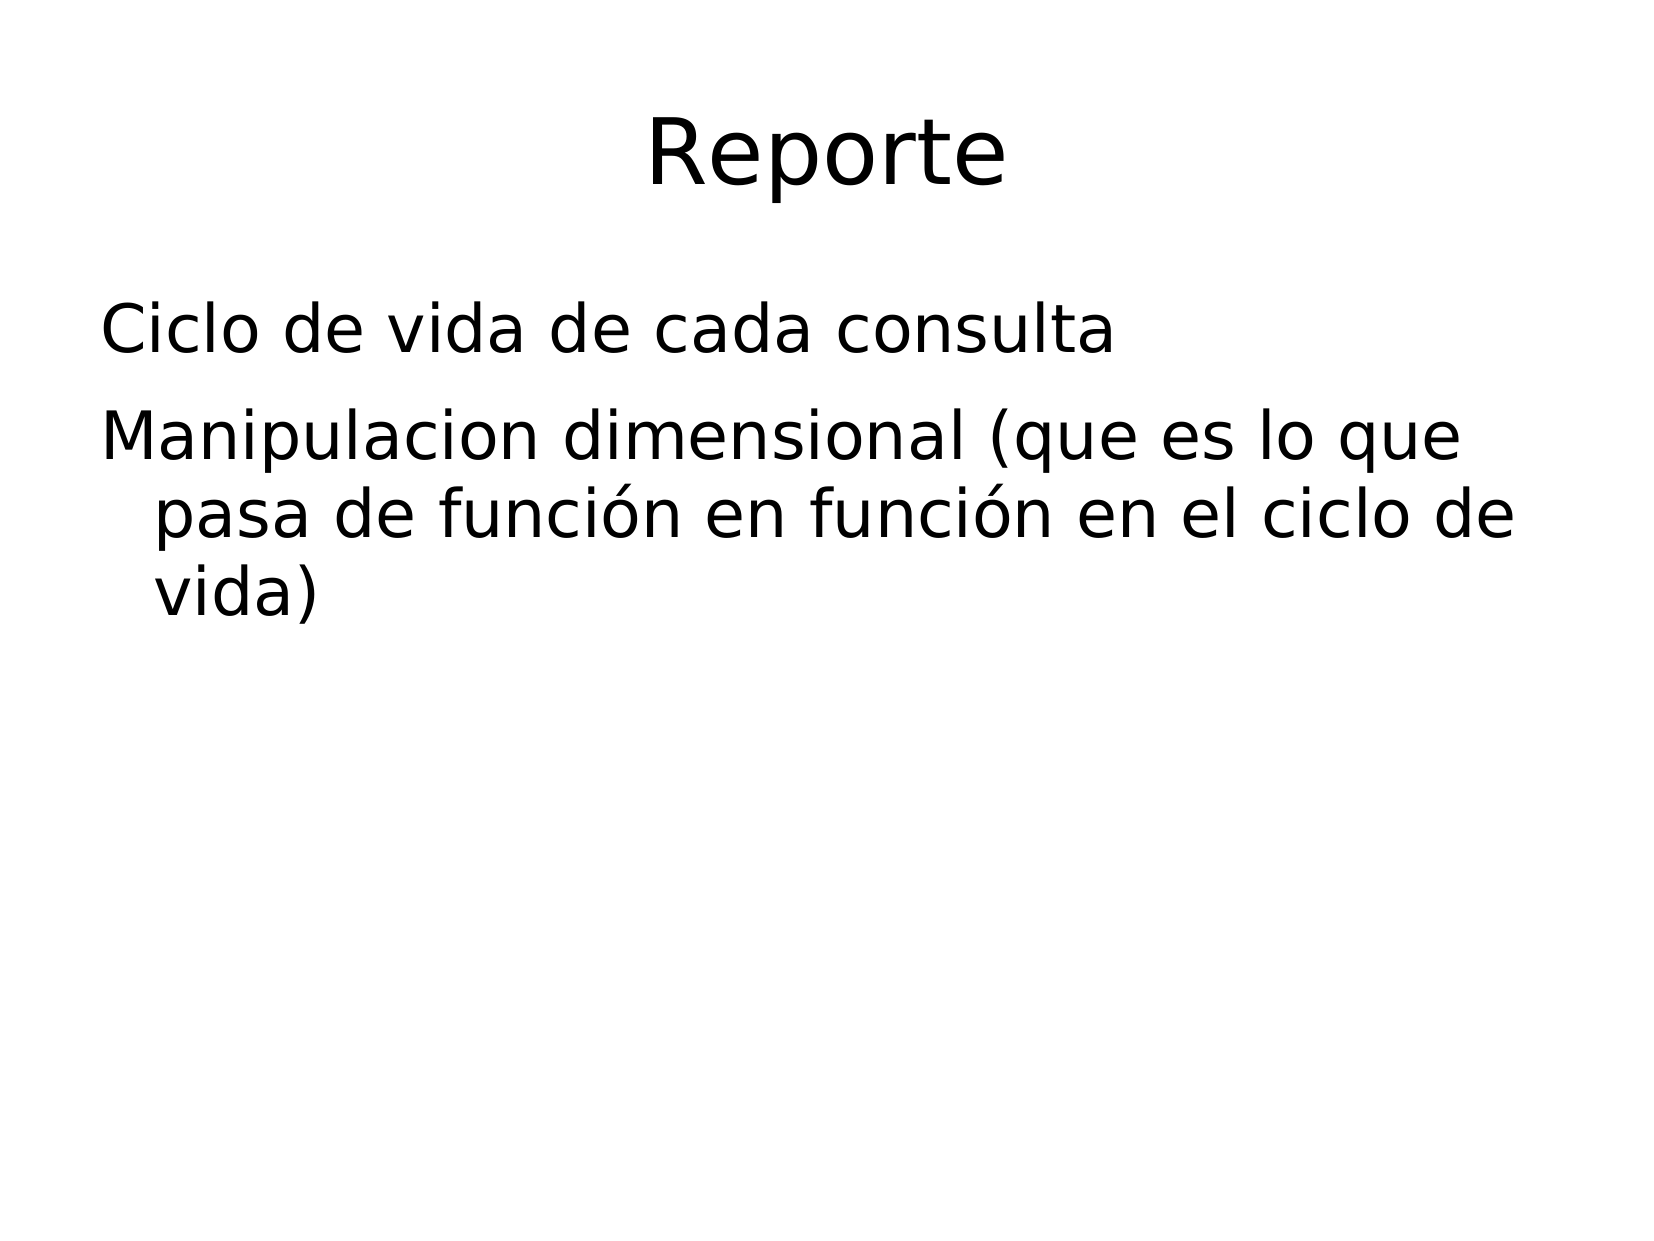

# Reporte
Ciclo de vida de cada consulta
Manipulacion dimensional (que es lo que pasa de función en función en el ciclo de vida)